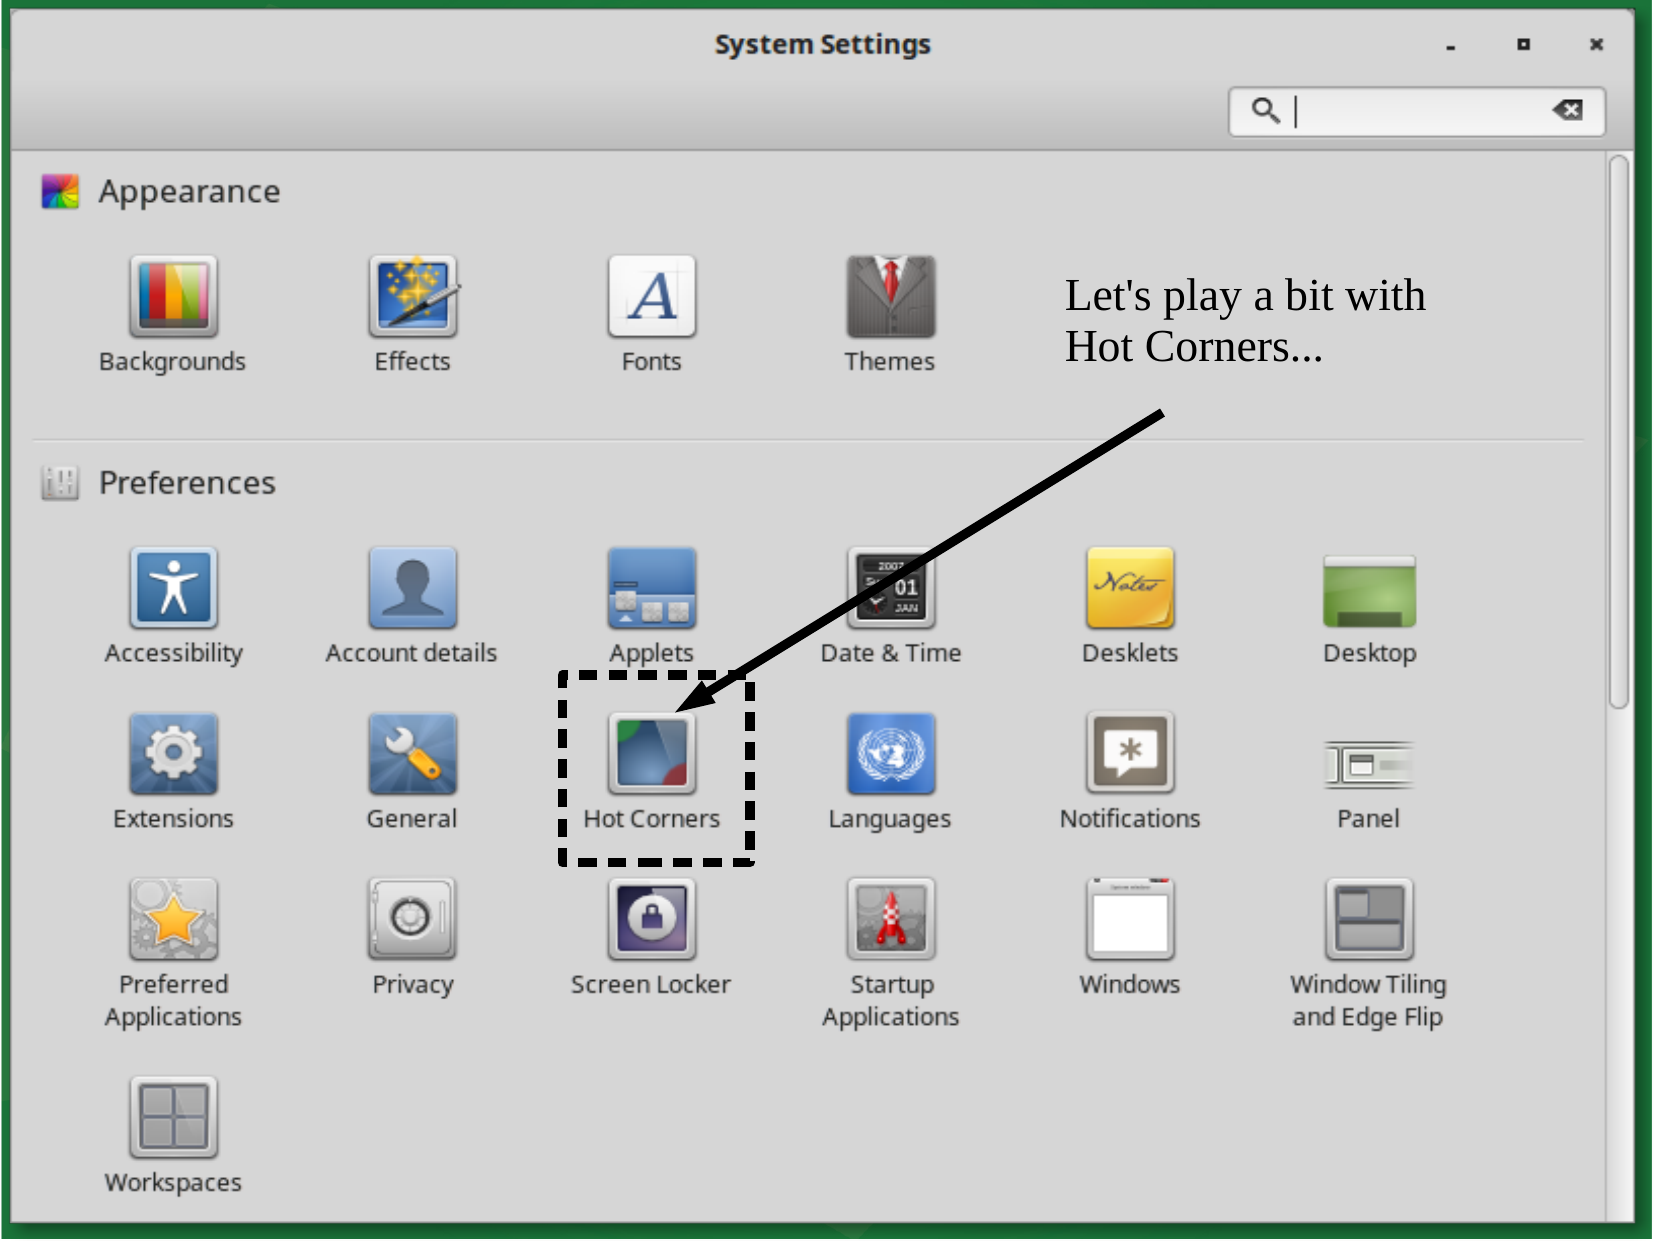

Let's play a bit with
Hot Corners...